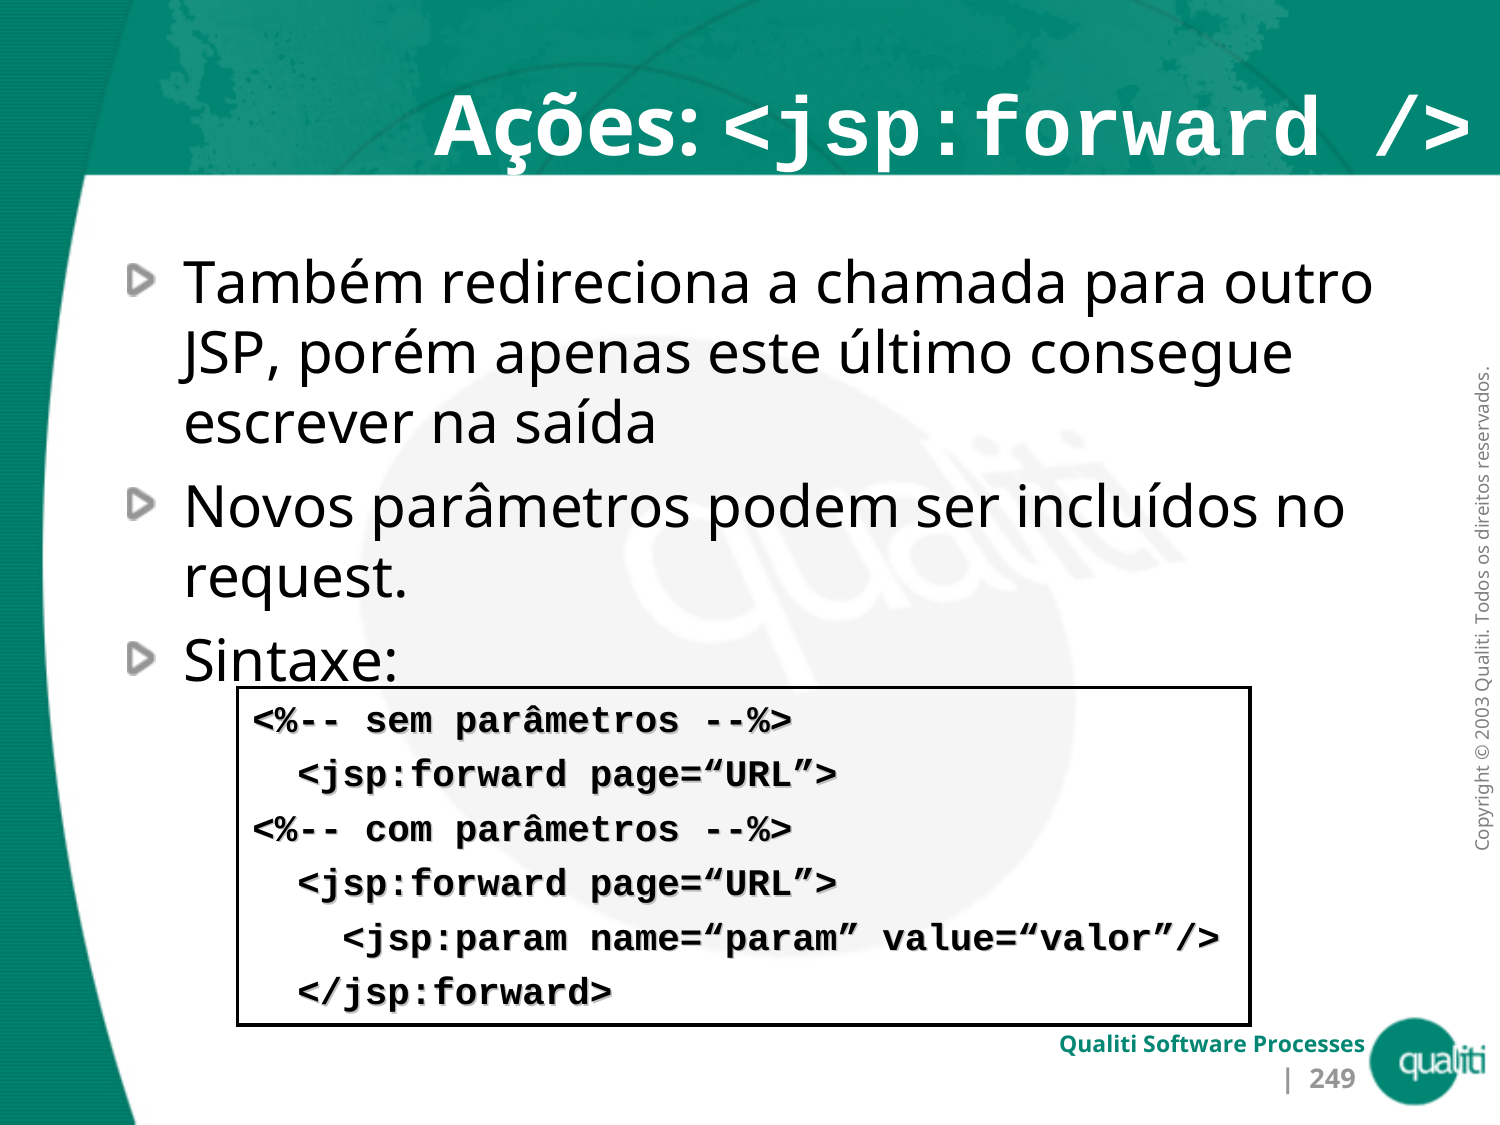

# Ações: <jsp:forward />
Também redireciona a chamada para outro JSP, porém apenas este último consegue escrever na saída
Novos parâmetros podem ser incluídos no request.
Sintaxe:
<%-- sem parâmetros --%>
 <jsp:forward page=“URL”>
<%-- com parâmetros --%>
 <jsp:forward page=“URL”>
 <jsp:param name=“param” value=“valor”/>
 </jsp:forward>